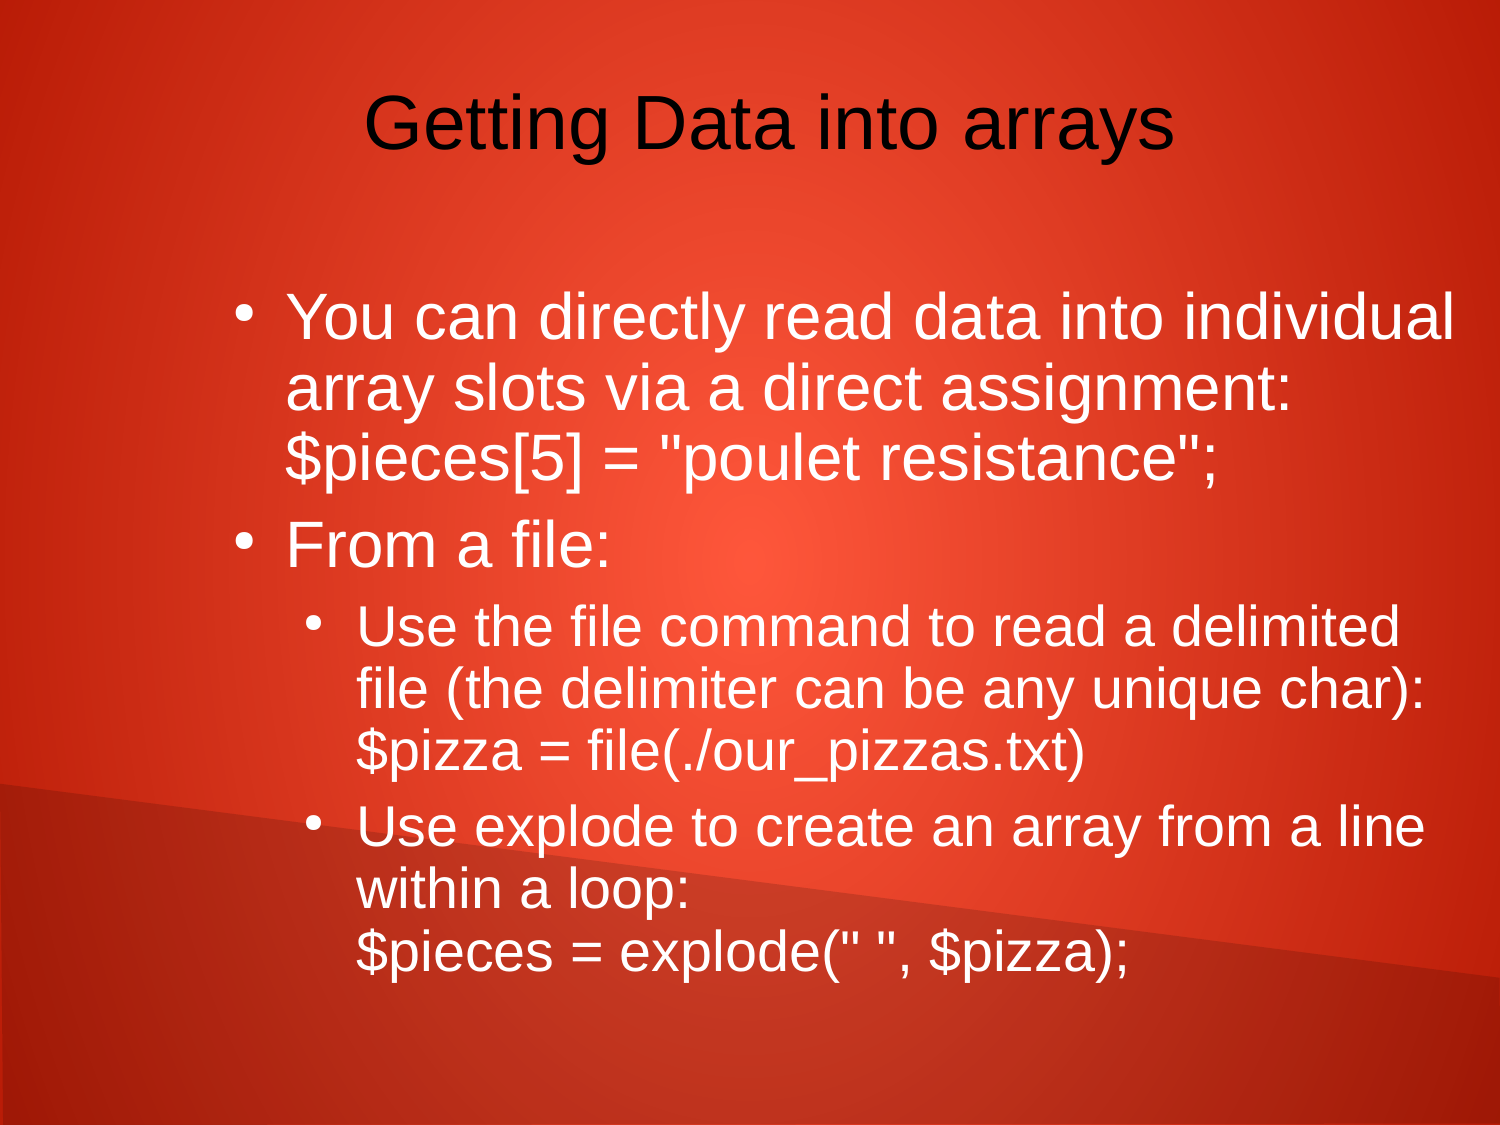

# Getting Data into arrays
You can directly read data into individual array slots via a direct assignment:
$pieces[5] = "poulet resistance";
From a file:
Use the file command to read a delimited file (the delimiter can be any unique char):
$pizza = file(./our_pizzas.txt)
Use explode to create an array from a line within a loop:
$pieces = explode(" ", $pizza);